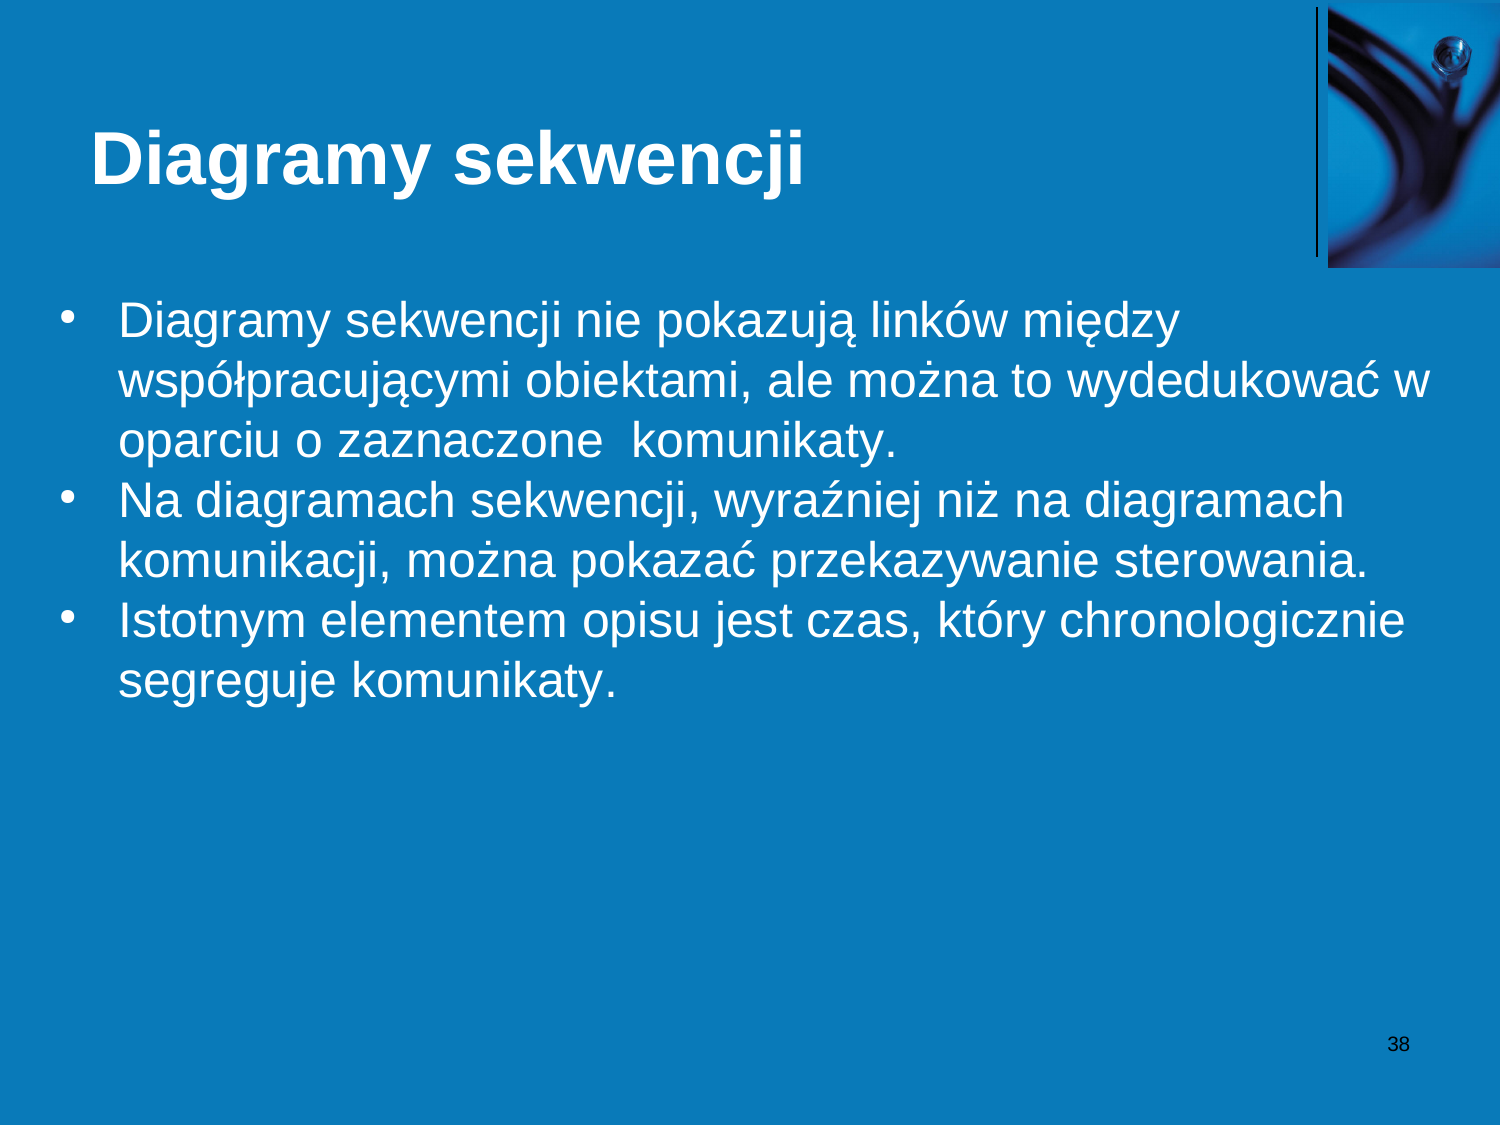

# Diagramy sekwencji
Diagramy sekwencji nie pokazują linków między współpracującymi obiektami, ale można to wydedukować w oparciu o zaznaczone komunikaty.
Na diagramach sekwencji, wyraźniej niż na diagramach komunikacji, można pokazać przekazywanie sterowania.
Istotnym elementem opisu jest czas, który chronologicznie segreguje komunikaty.
38